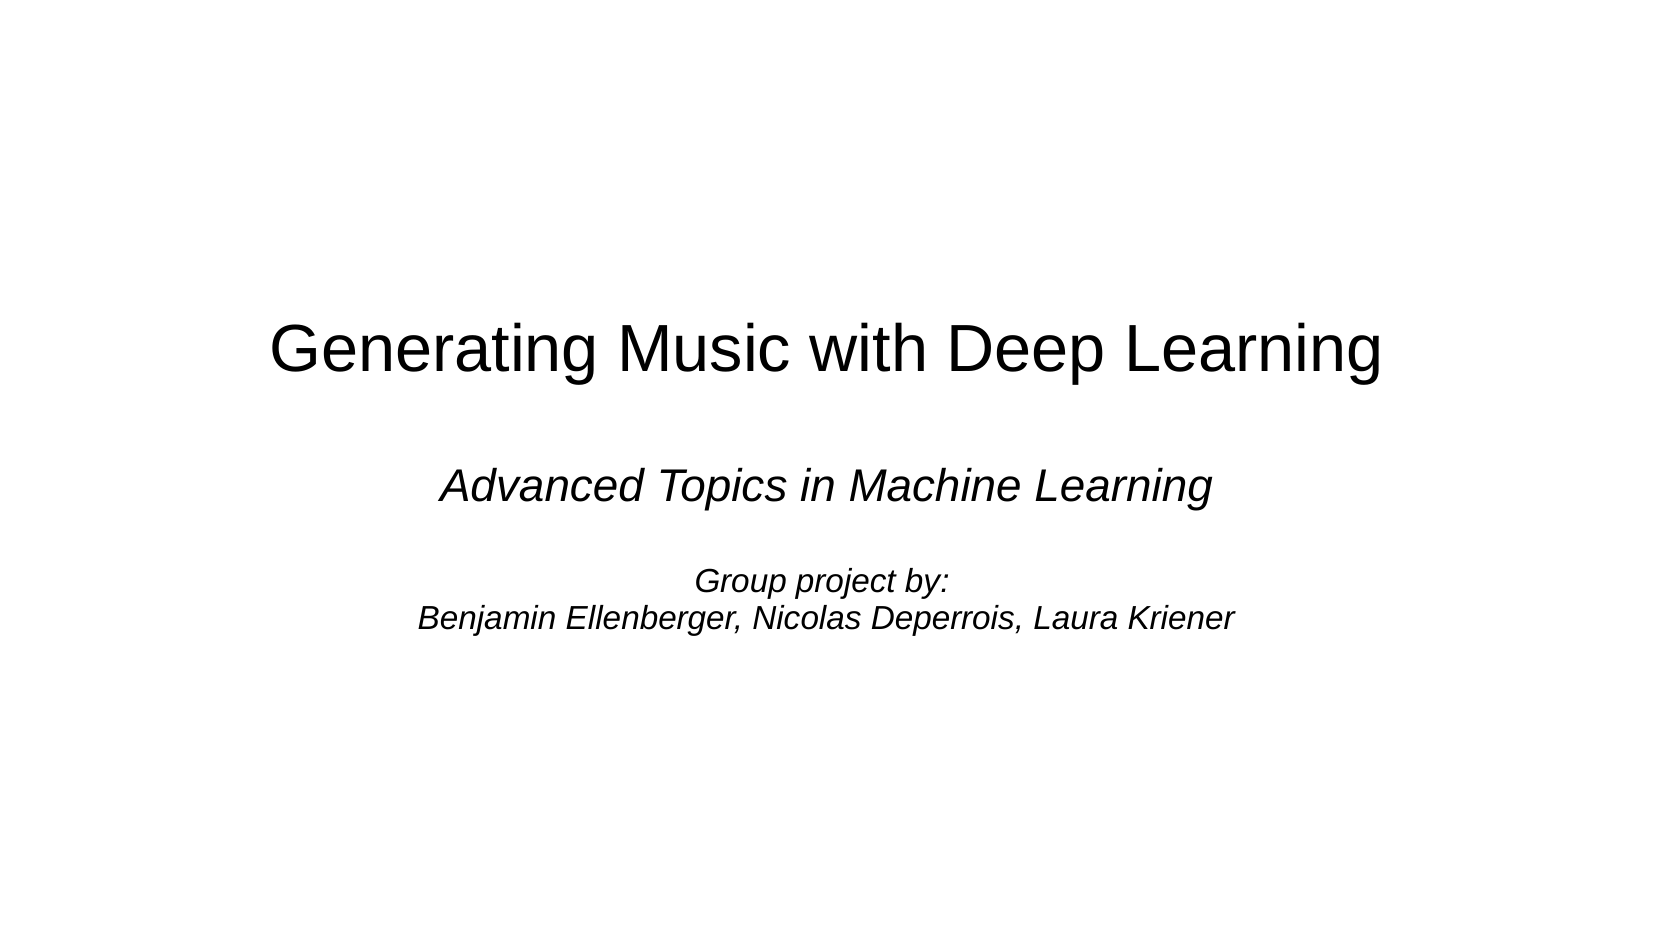

# Generating Music with Deep Learning
Advanced Topics in Machine Learning
Group project by:
Benjamin Ellenberger, Nicolas Deperrois, Laura Kriener